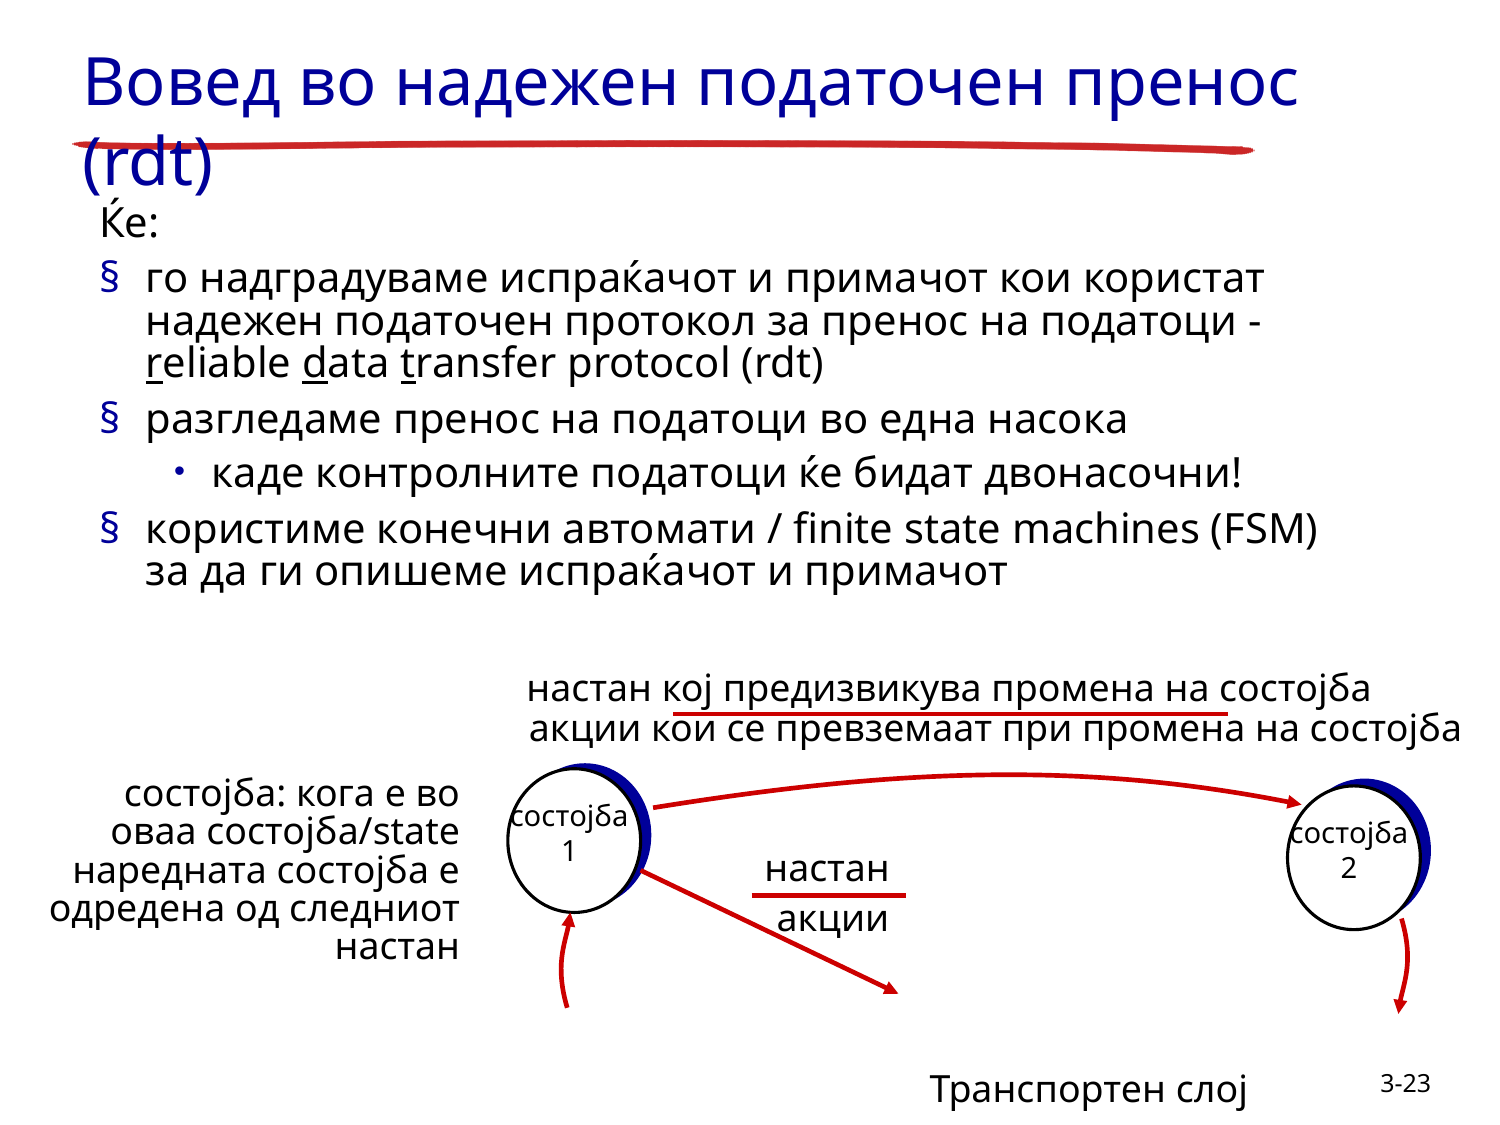

Вовед во надежен податочен пренос (rdt)
# Ќе:
го надградуваме испраќачот и примачот кои користат надежен податочен протокол за пренос на податоци - reliable data transfer protocol (rdt)
разгледаме пренос на податоци во една насока
каде контролните податоци ќе бидат двонасочни!
користиме конечни автомати / finite state machines (FSM) за да ги опишеме испраќачот и примачот
настан кој предизвикува промена на состојба
акции кои се превземаат при промена на состојба
состојба: кога е во оваа состојба/state наредната состојба е одредена од следниот настан
состојба
1
состојба
2
настан
акции
Транспортен слој